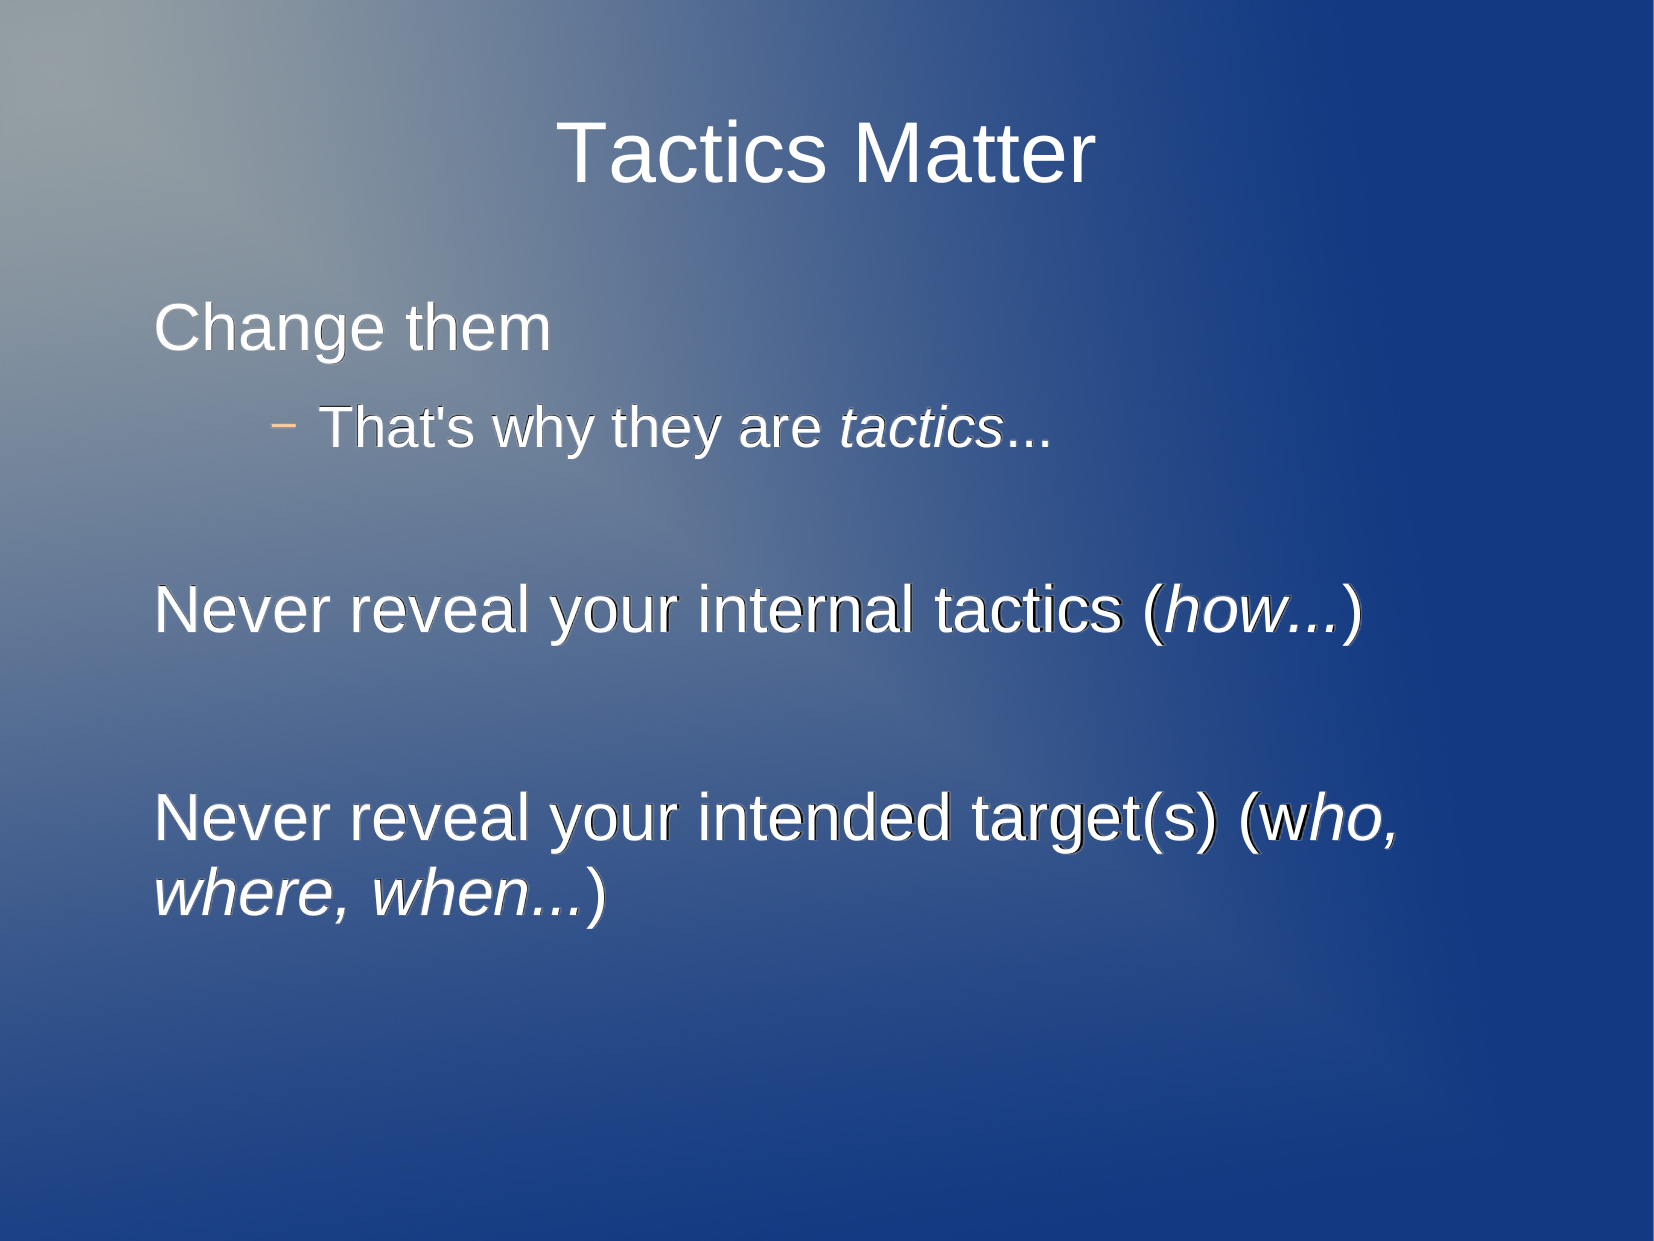

# Tactics Matter
Change them
That's why they are tactics...
Never reveal your internal tactics (how...)
Never reveal your intended target(s) (who, where, when...)